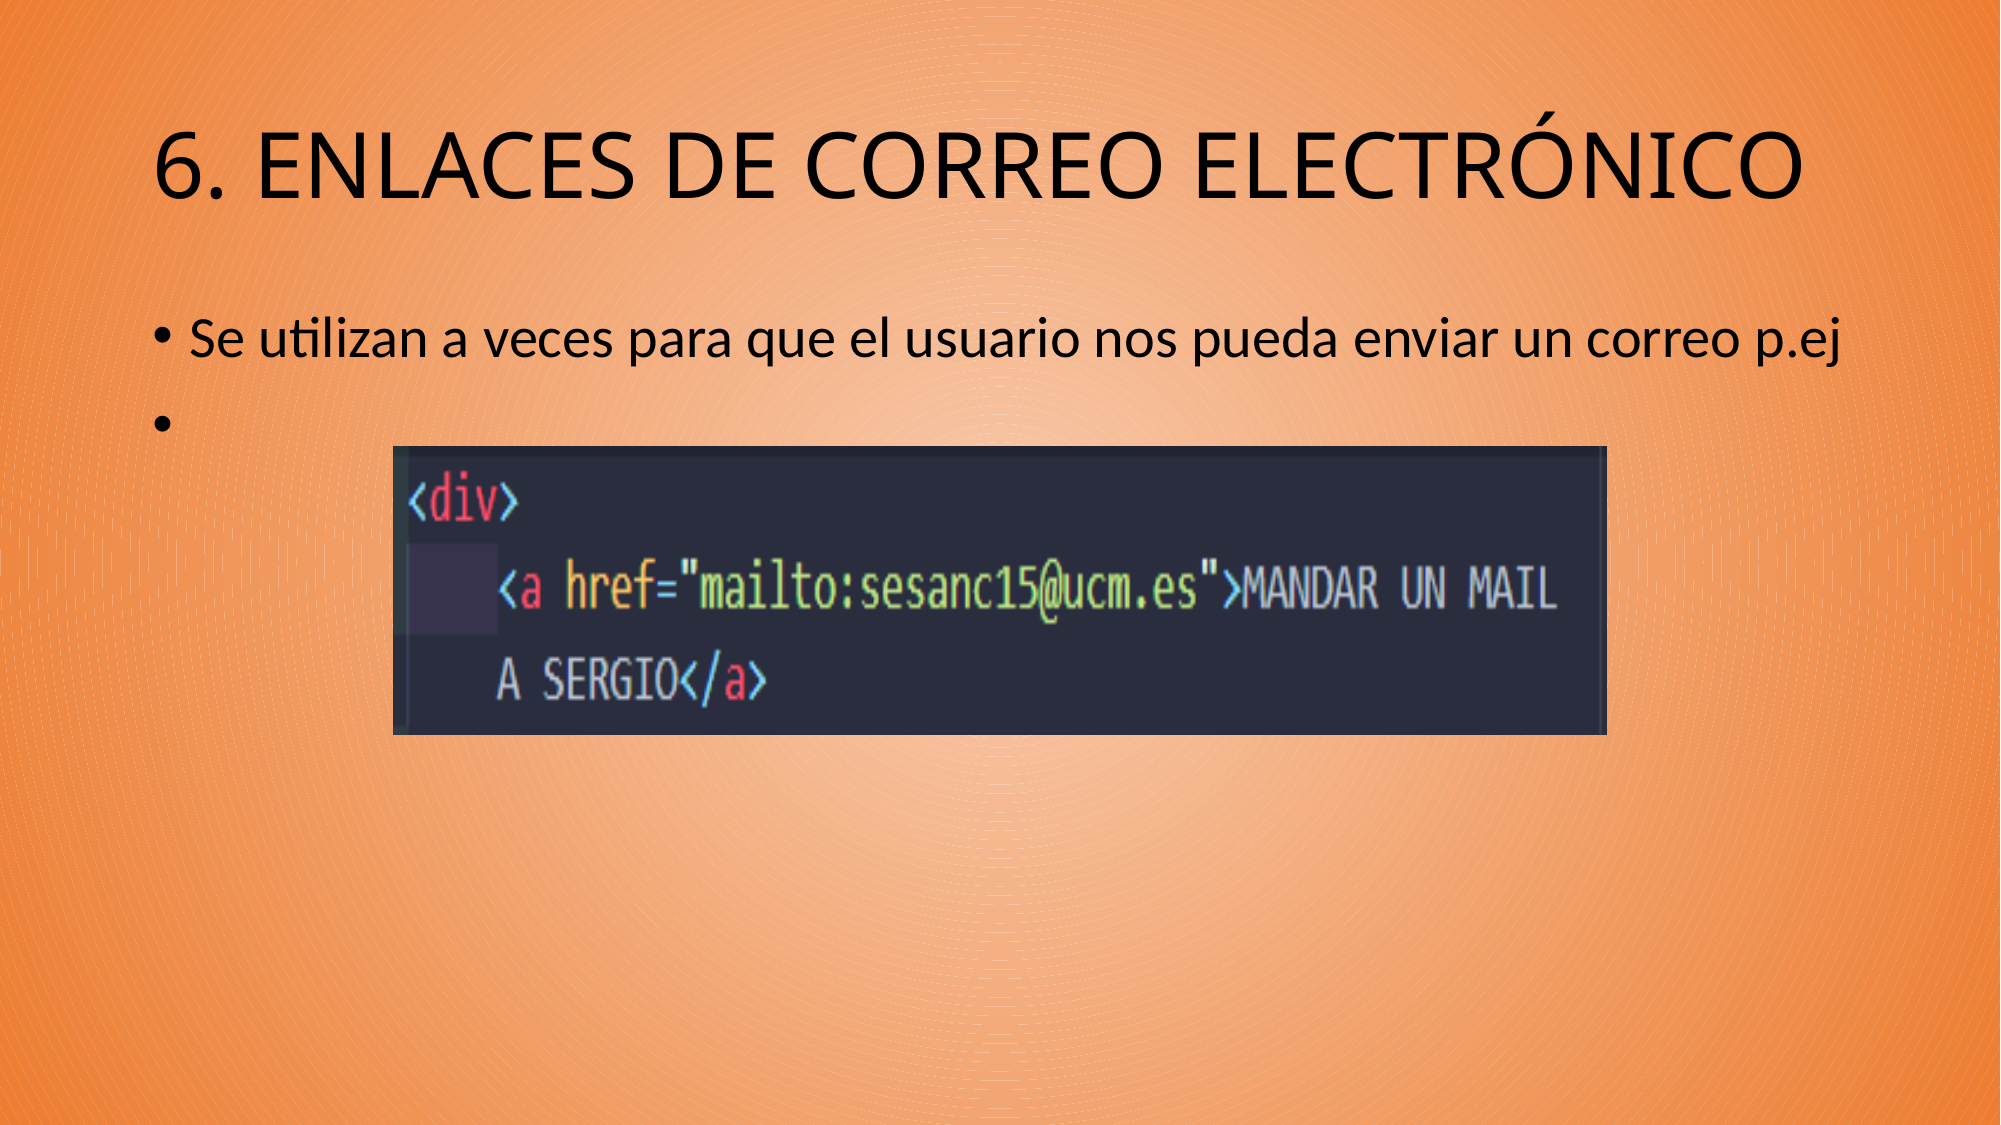

# 6. ENLACES DE CORREO ELECTRÓNICO
Se utilizan a veces para que el usuario nos pueda enviar un correo p.ej